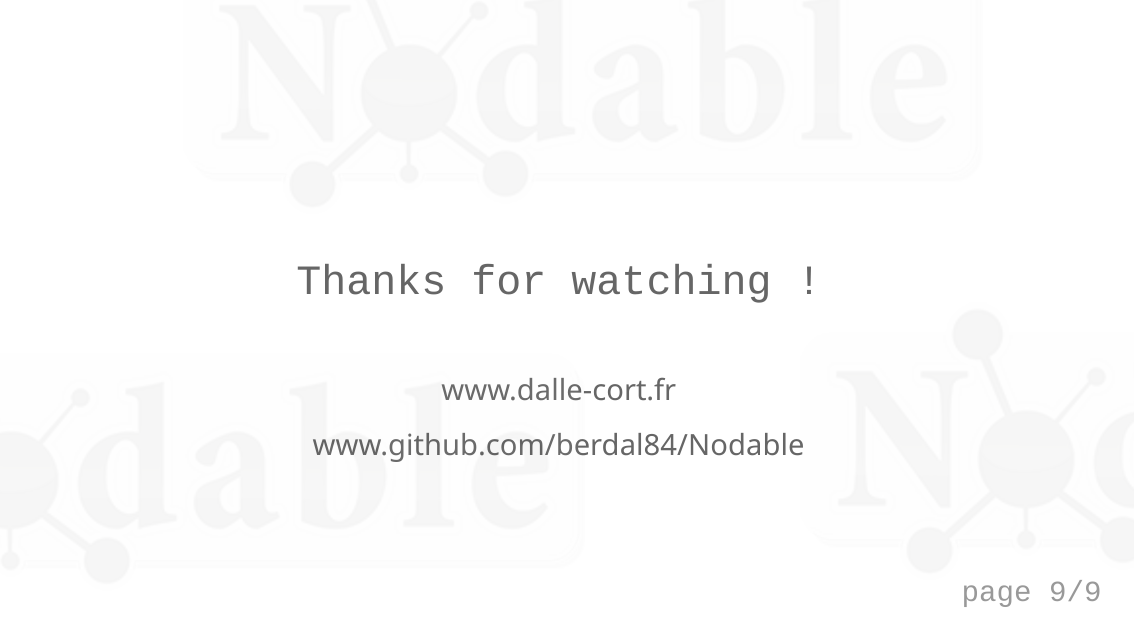

# Thanks for watching !
www.dalle-cort.fr
www.github.com/berdal84/Nodable
page /9